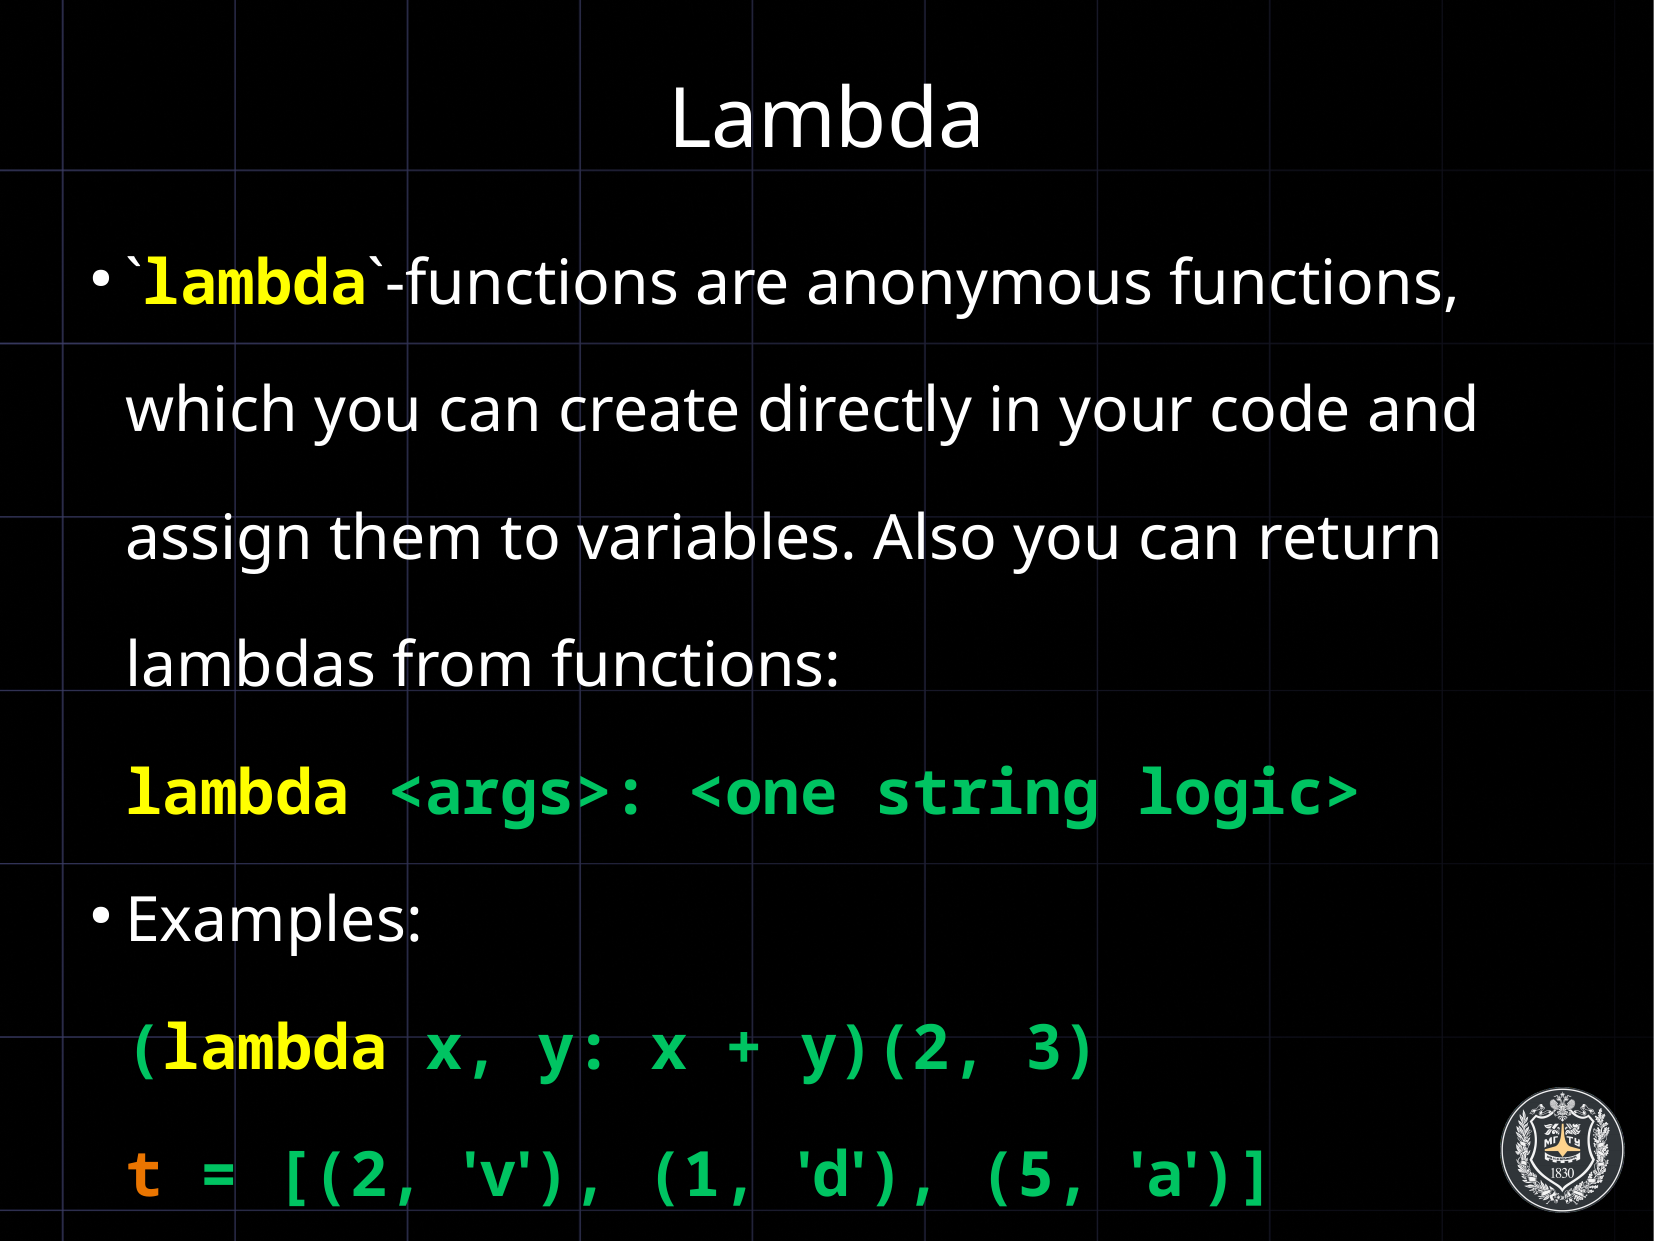

# Lambda
`lambda`-functions are anonymous functions, which you can create directly in your code and assign them to variables. Also you can return lambdas from functions:
lambda <args>: <one string logic>
Examples:
(lambda x, y: x + y)(2, 3)
t = [(2, 'v'), (1, 'd'), (5, 'a')]
sorted(t, key = lambda x: x[1])
> [(5, 'a'), (1, 'd'), (2, 'v')]